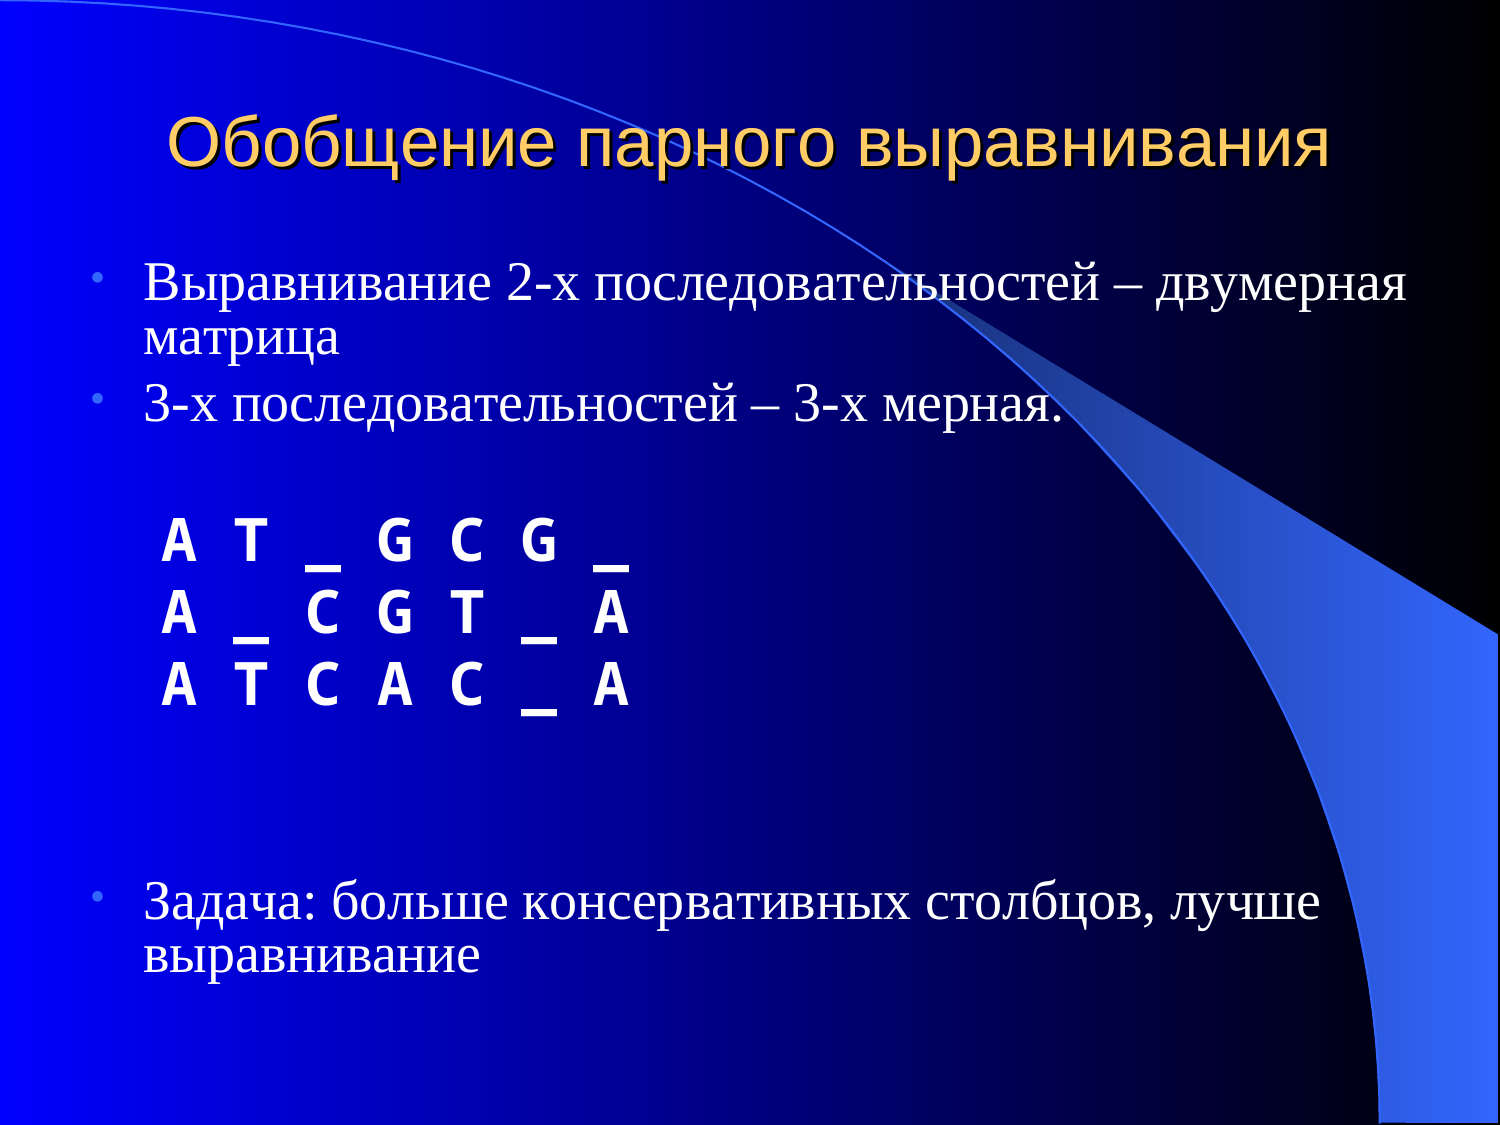

# Обобщение парного выравнивания
Выравнивание 2-х последовательностей – двумерная матрица
3-х последовательностей – 3-х мерная.
 A T _ G C G _
 A _ C G T _ A
 A T C A C _ A
Задача: больше консервативных столбцов, лучше выравнивание